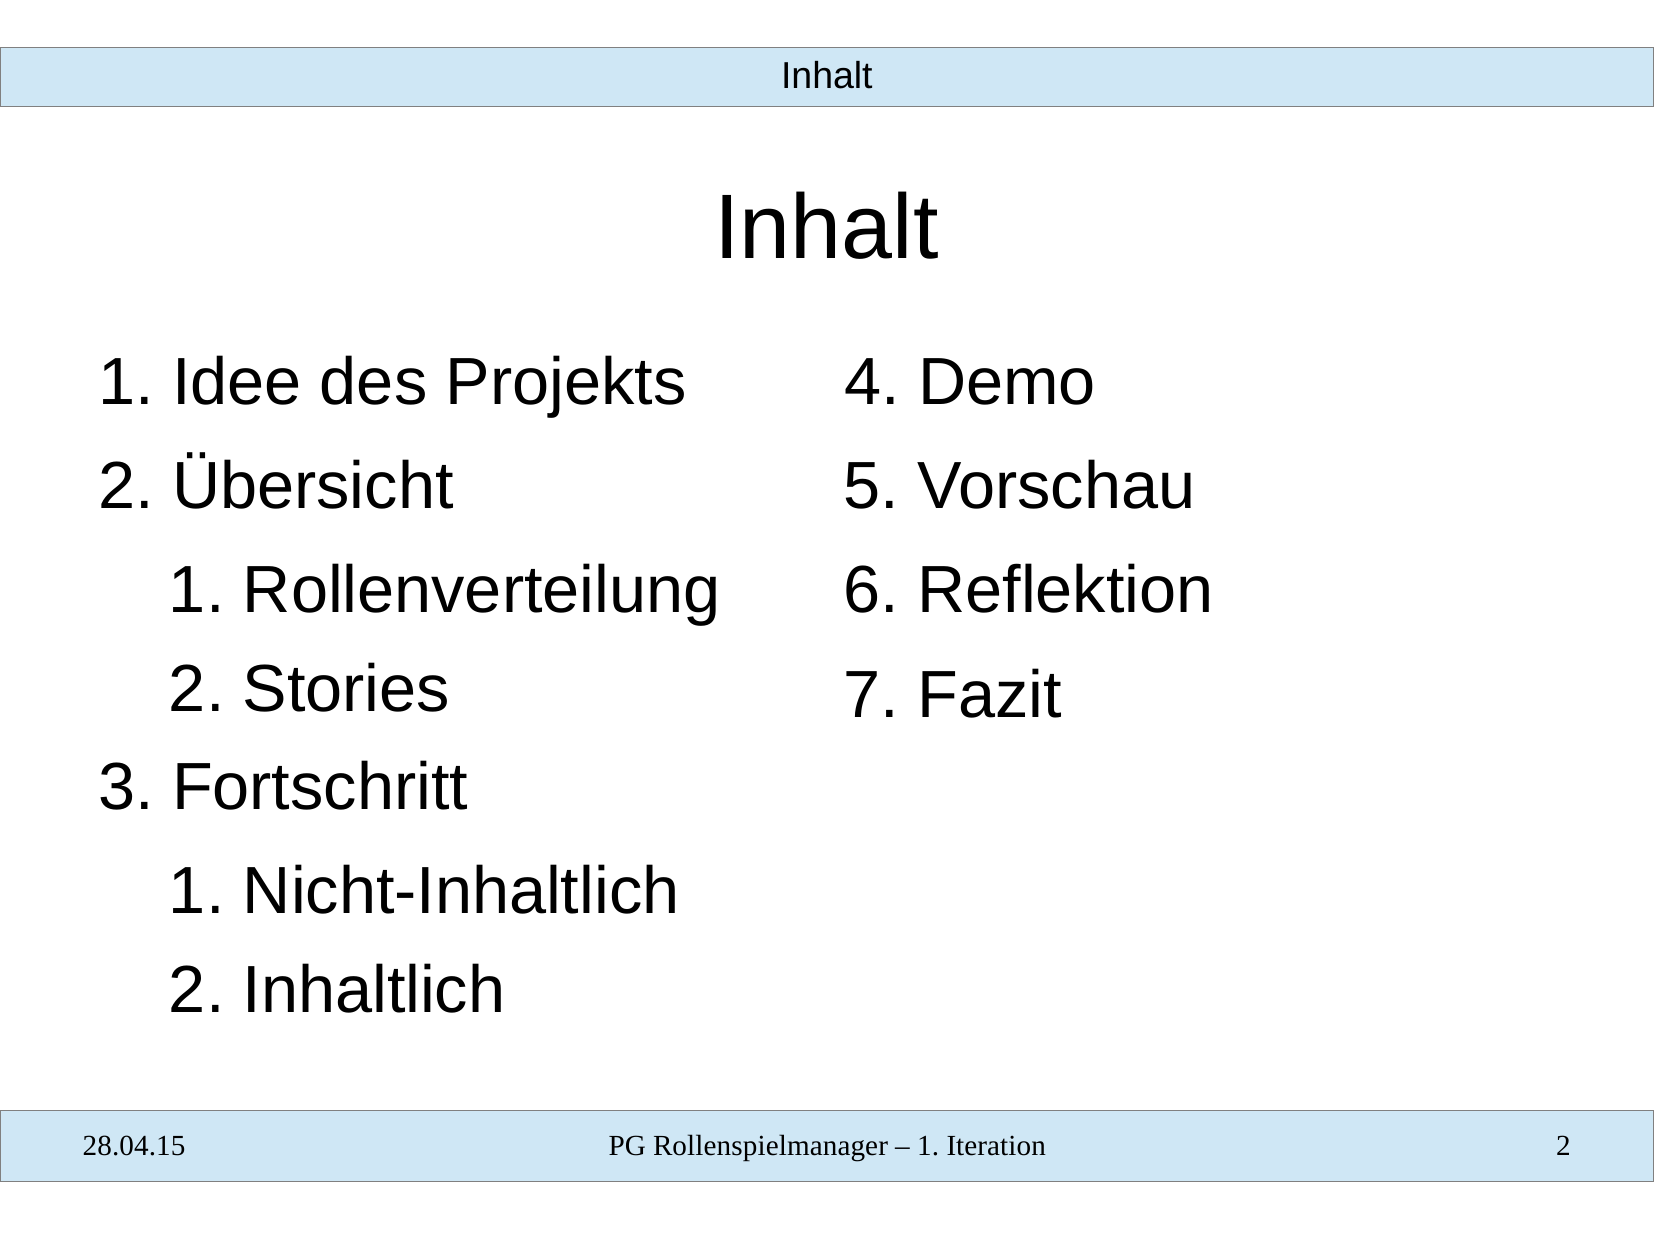

Inhalt
# Inhalt
 Idee des Projekts
 Übersicht
 Rollenverteilung
 Stories
 Fortschritt
 Nicht-Inhaltlich
 Inhaltlich
 4. Demo
 Vorschau
 Reflektion
 Fazit
28.04.15
PG Rollenspielmanager - 1. Iteration
2